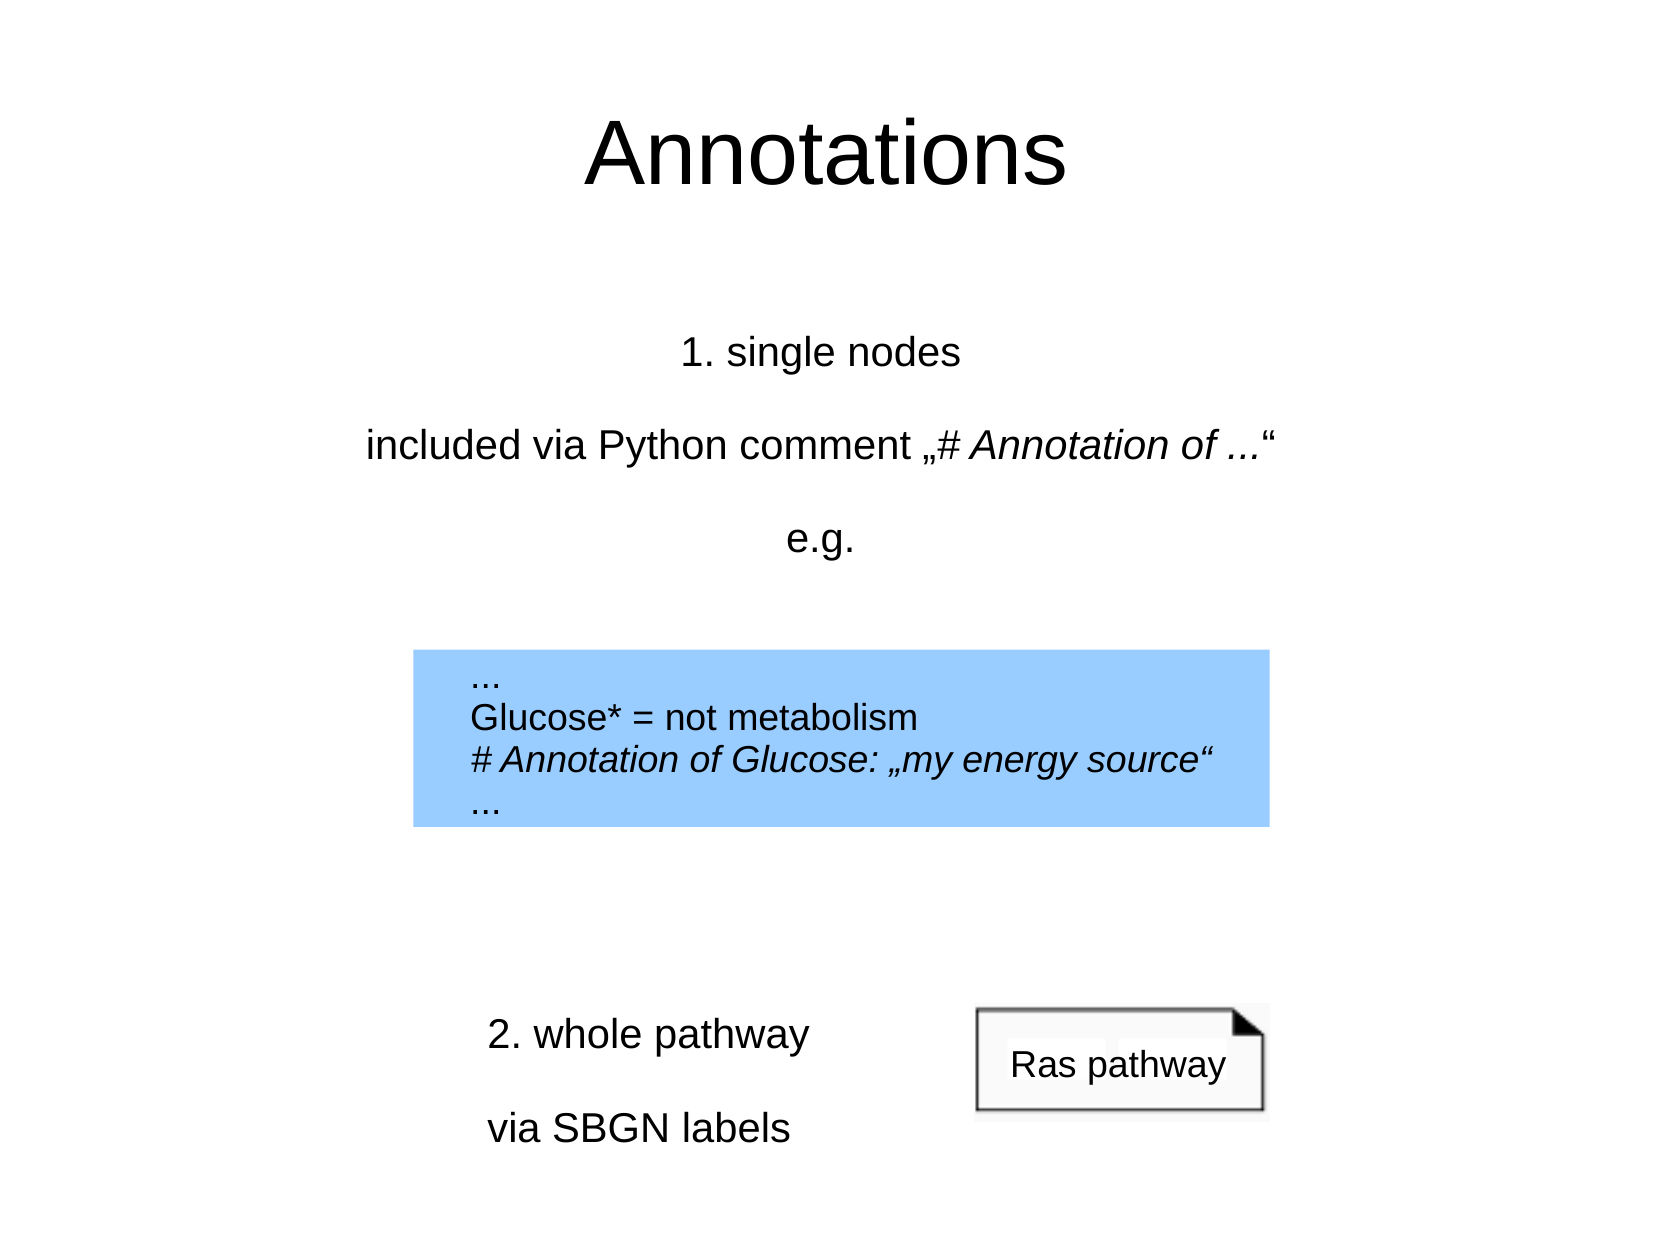

# Annotations
1. single nodes
included via Python comment „# Annotation of ...“
e.g.
 ...
 Glucose* = not metabolism
# Annotation of Glucose: „my energy source“
 ...
2. whole pathway
via SBGN labels
Ras pathway